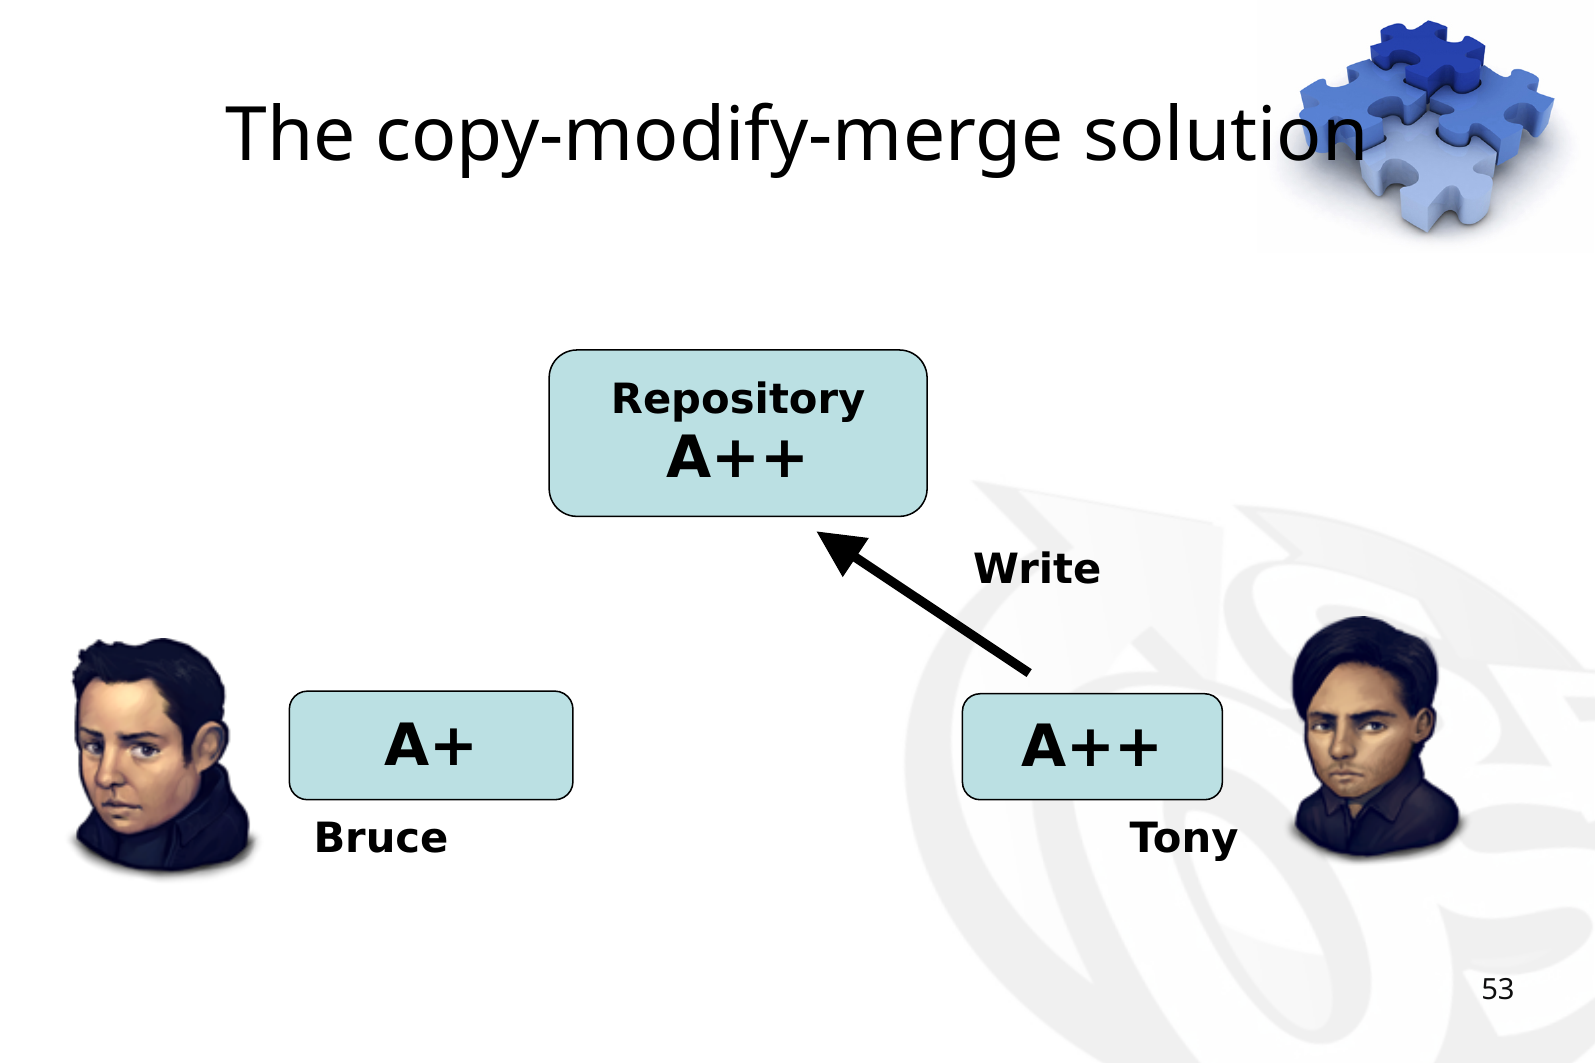

# The copy-modify-merge solution
Repository
A++
 Write
A+
A++
Bruce	 Tony
53